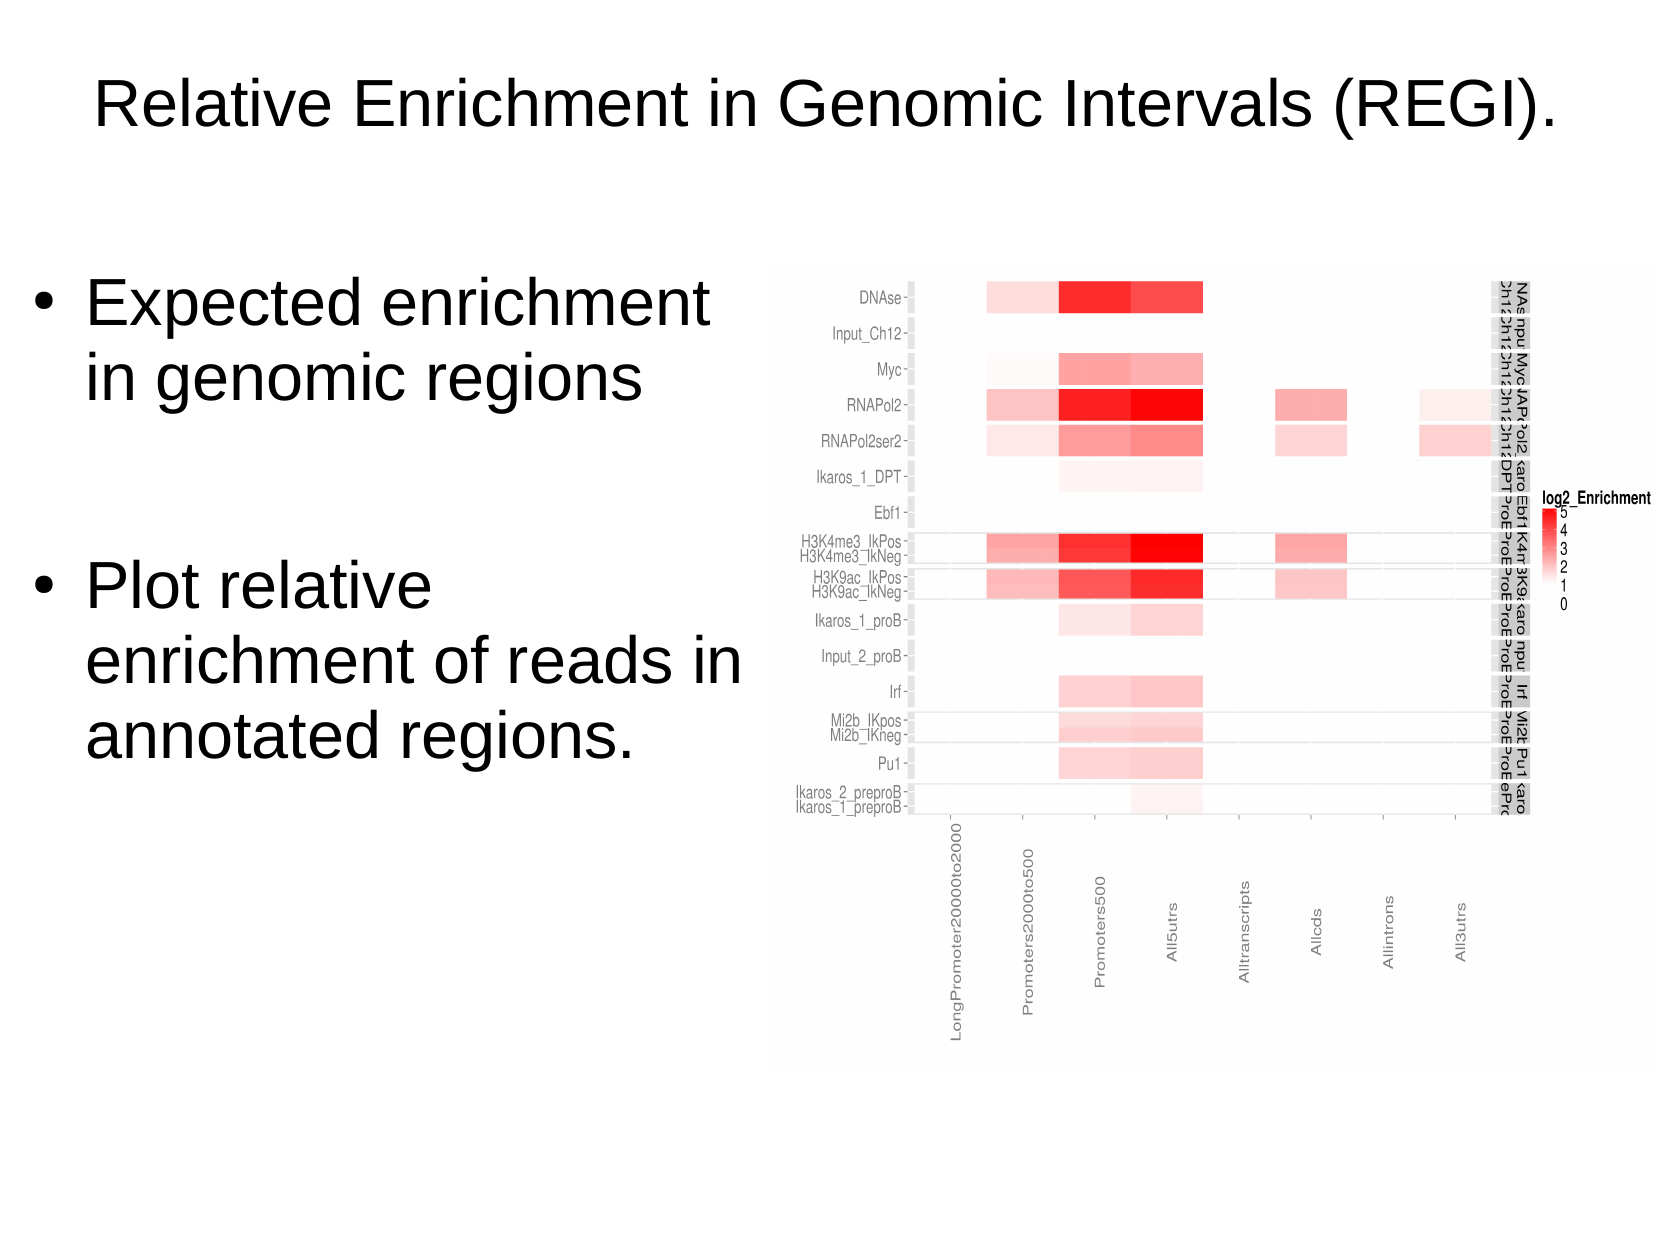

# Relative Enrichment in Genomic Intervals (REGI).
Expected enrichment in genomic regions
Plot relative enrichment of reads in annotated regions.